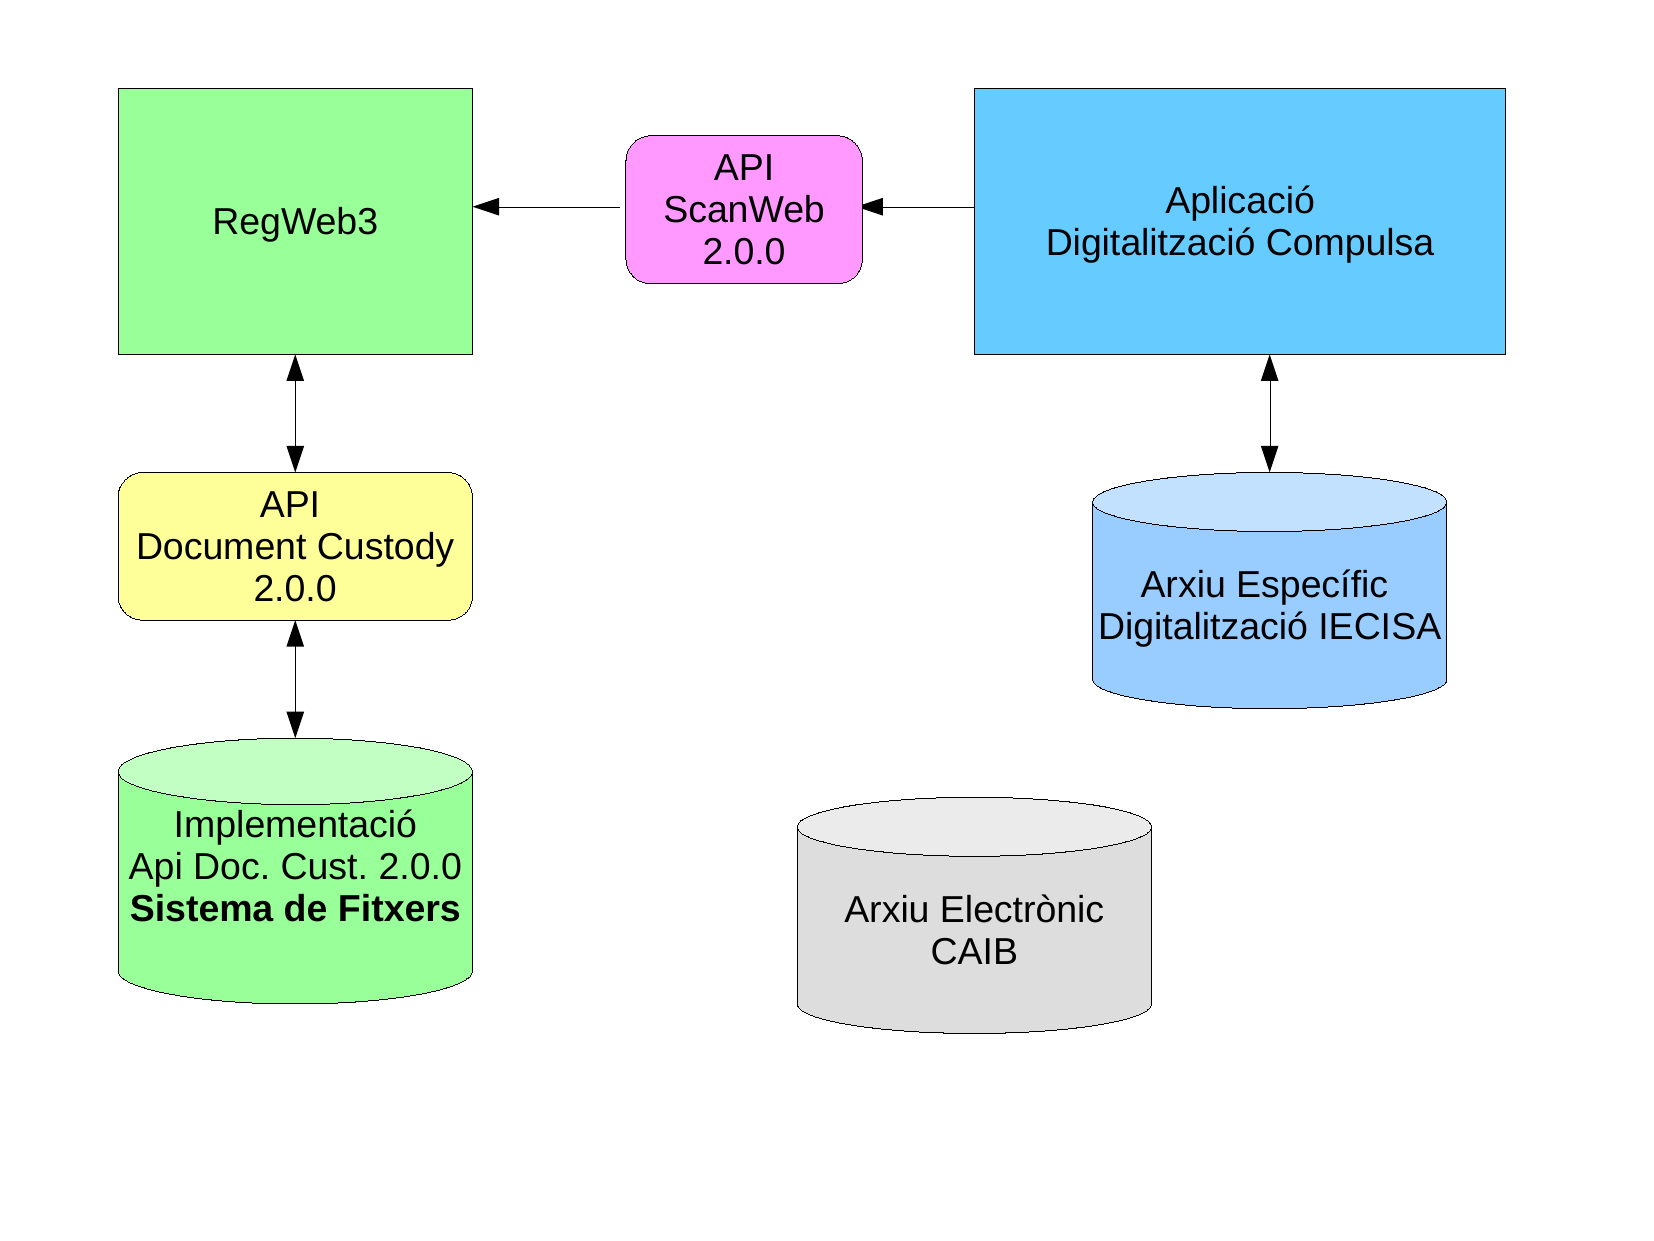

RegWeb3
Aplicació
Digitalització Compulsa
API
ScanWeb
2.0.0
API
Document Custody
2.0.0
Arxiu Específic
Digitalització IECISA
Implementació
Api Doc. Cust. 2.0.0
Sistema de Fitxers
Arxiu Electrònic
CAIB